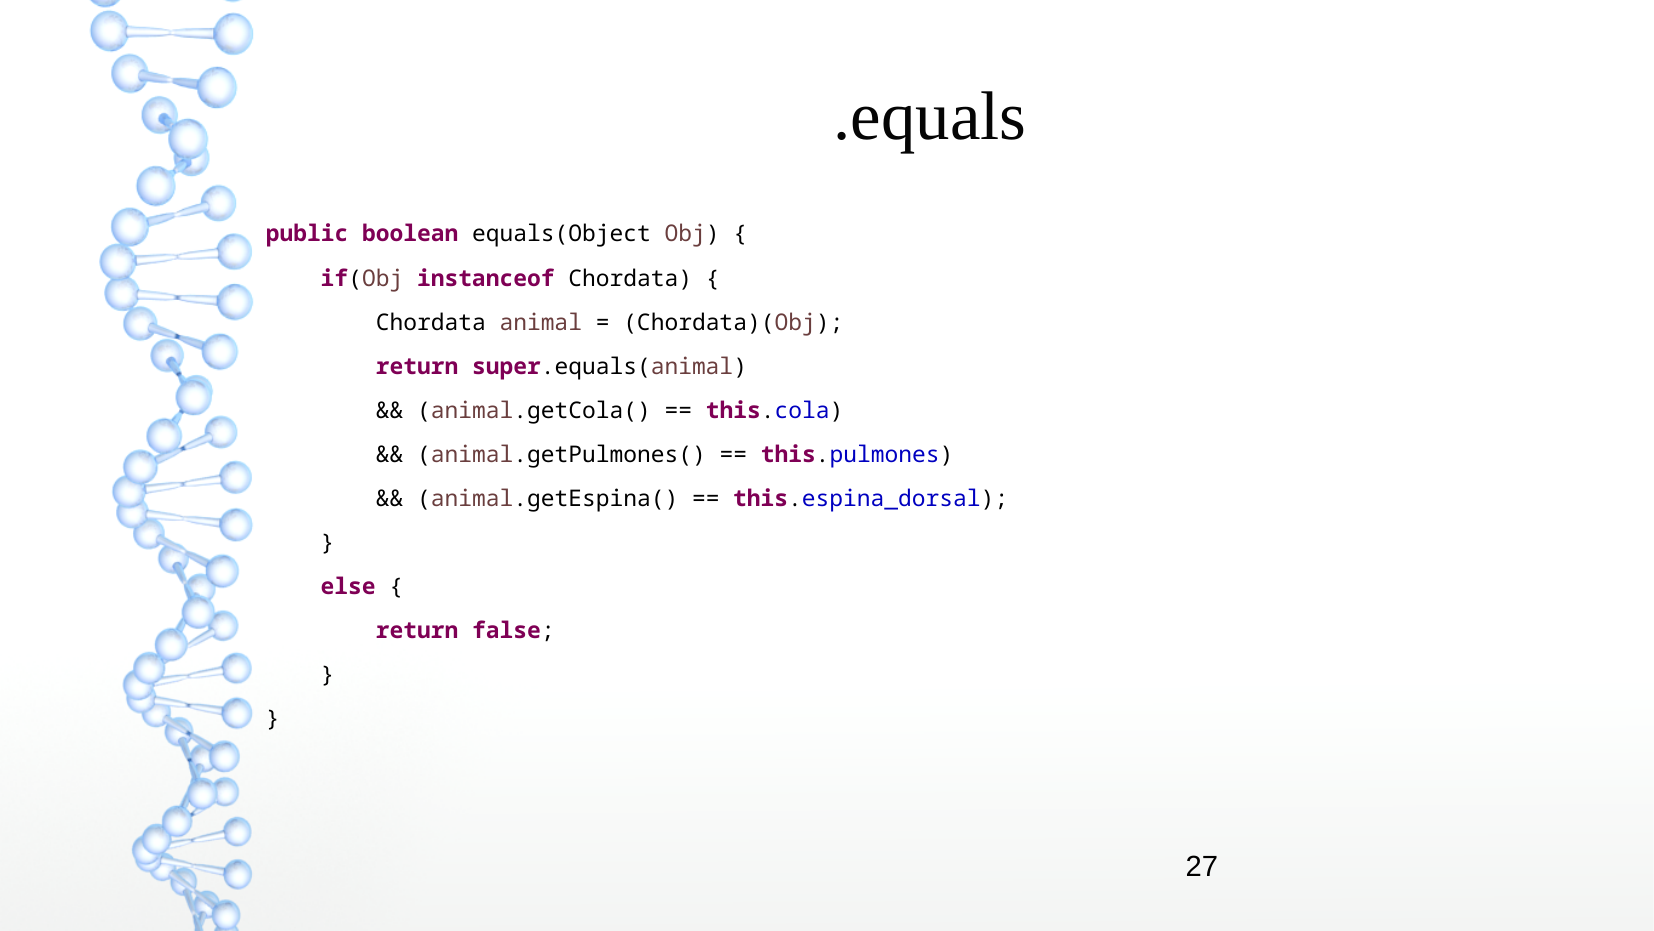

# .equals
public boolean equals(Object Obj) {
 if(Obj instanceof Chordata) {
 Chordata animal = (Chordata)(Obj);
 return super.equals(animal)
 && (animal.getCola() == this.cola)
 && (animal.getPulmones() == this.pulmones)
 && (animal.getEspina() == this.espina_dorsal);
 }
 else {
 return false;
 }
}
26